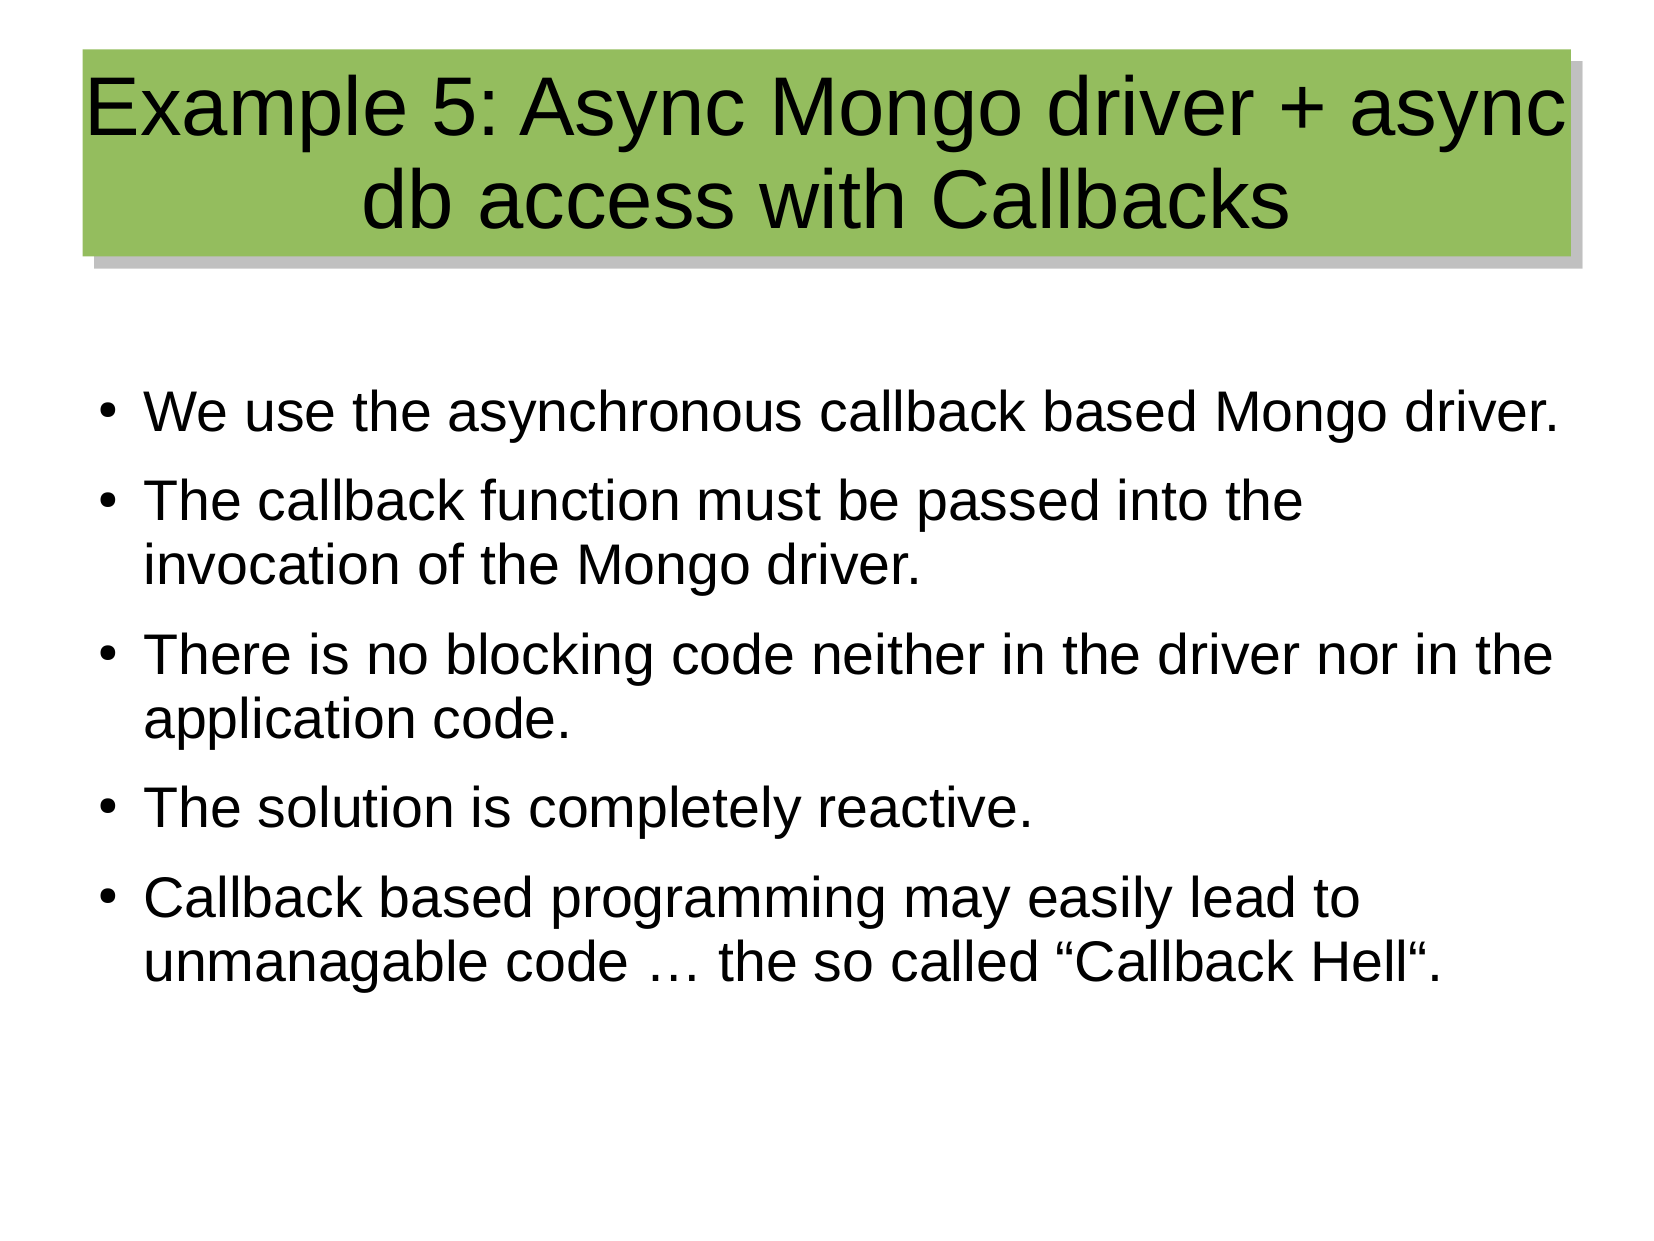

# Example 5: Async Mongo driver + async db access with Callbacks
We use the asynchronous callback based Mongo driver.
The callback function must be passed into the invocation of the Mongo driver.
There is no blocking code neither in the driver nor in the application code.
The solution is completely reactive.
Callback based programming may easily lead to unmanagable code … the so called “Callback Hell“.